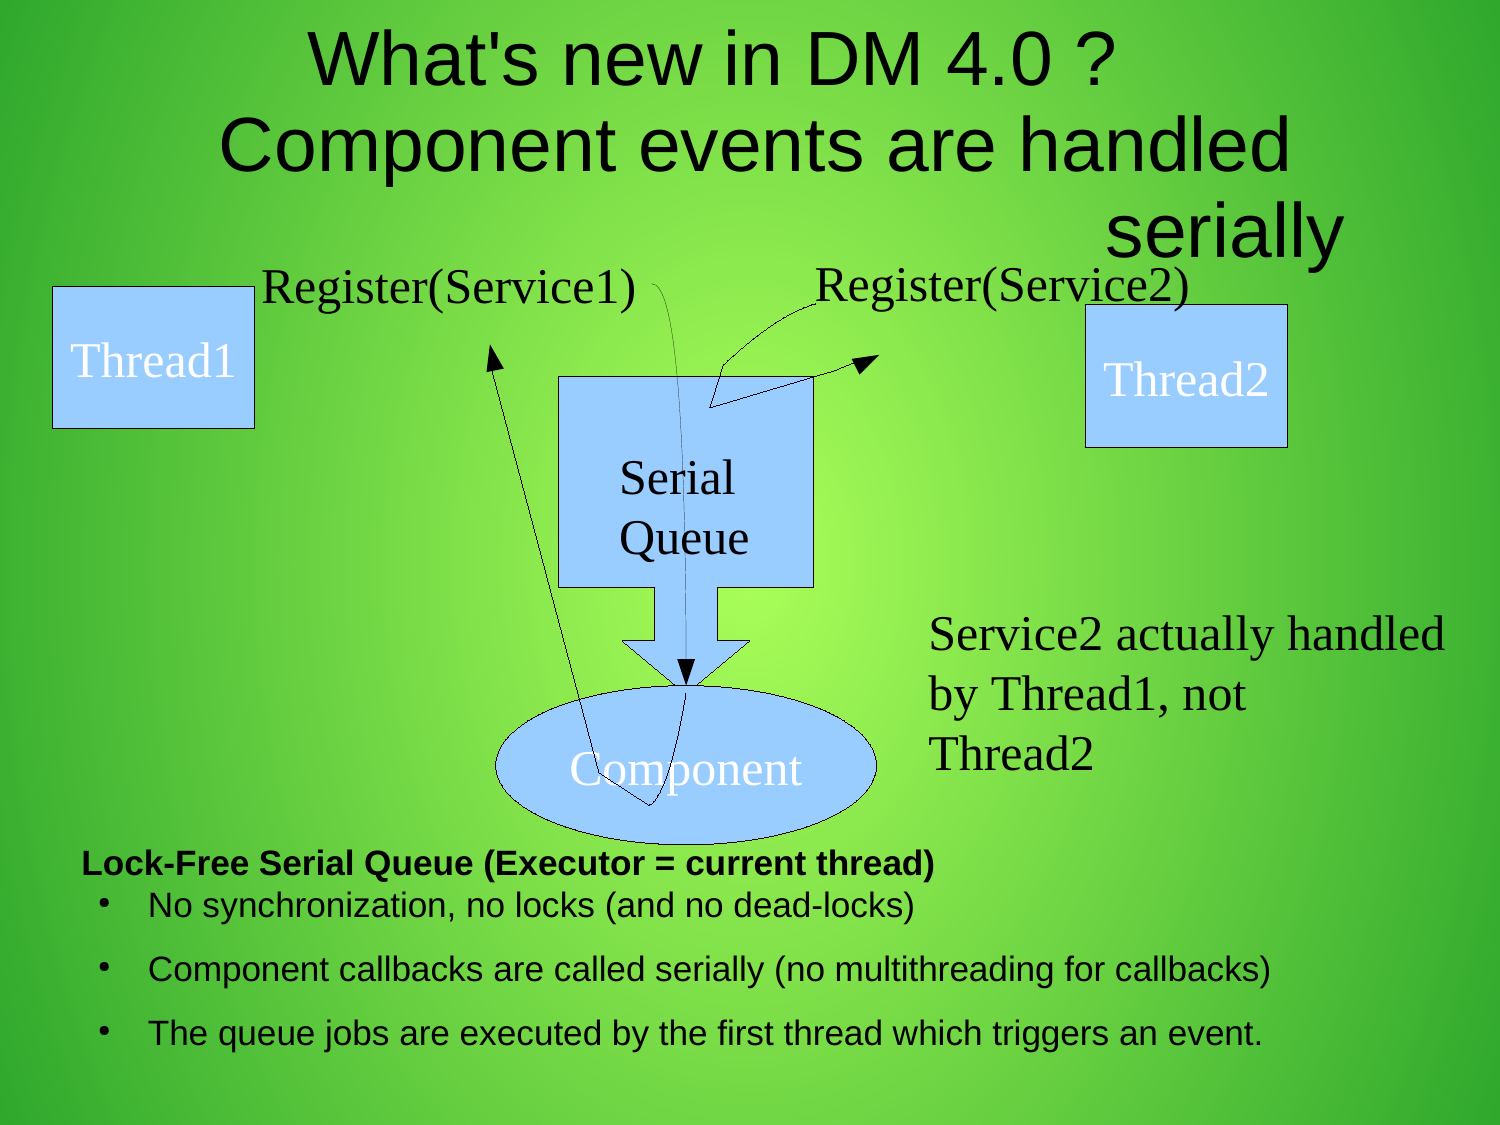

# What's new in DM 4.0 ? Component events are handled serially
Register(Service2)
Register(Service1)
Thread1
Thread2
 Serial
 Queue
Service2 actually handled
by Thread1, not
Thread2
Component
Lock-Free Serial Queue (Executor = current thread)
No synchronization, no locks (and no dead-locks)
Component callbacks are called serially (no multithreading for callbacks)
The queue jobs are executed by the first thread which triggers an event.